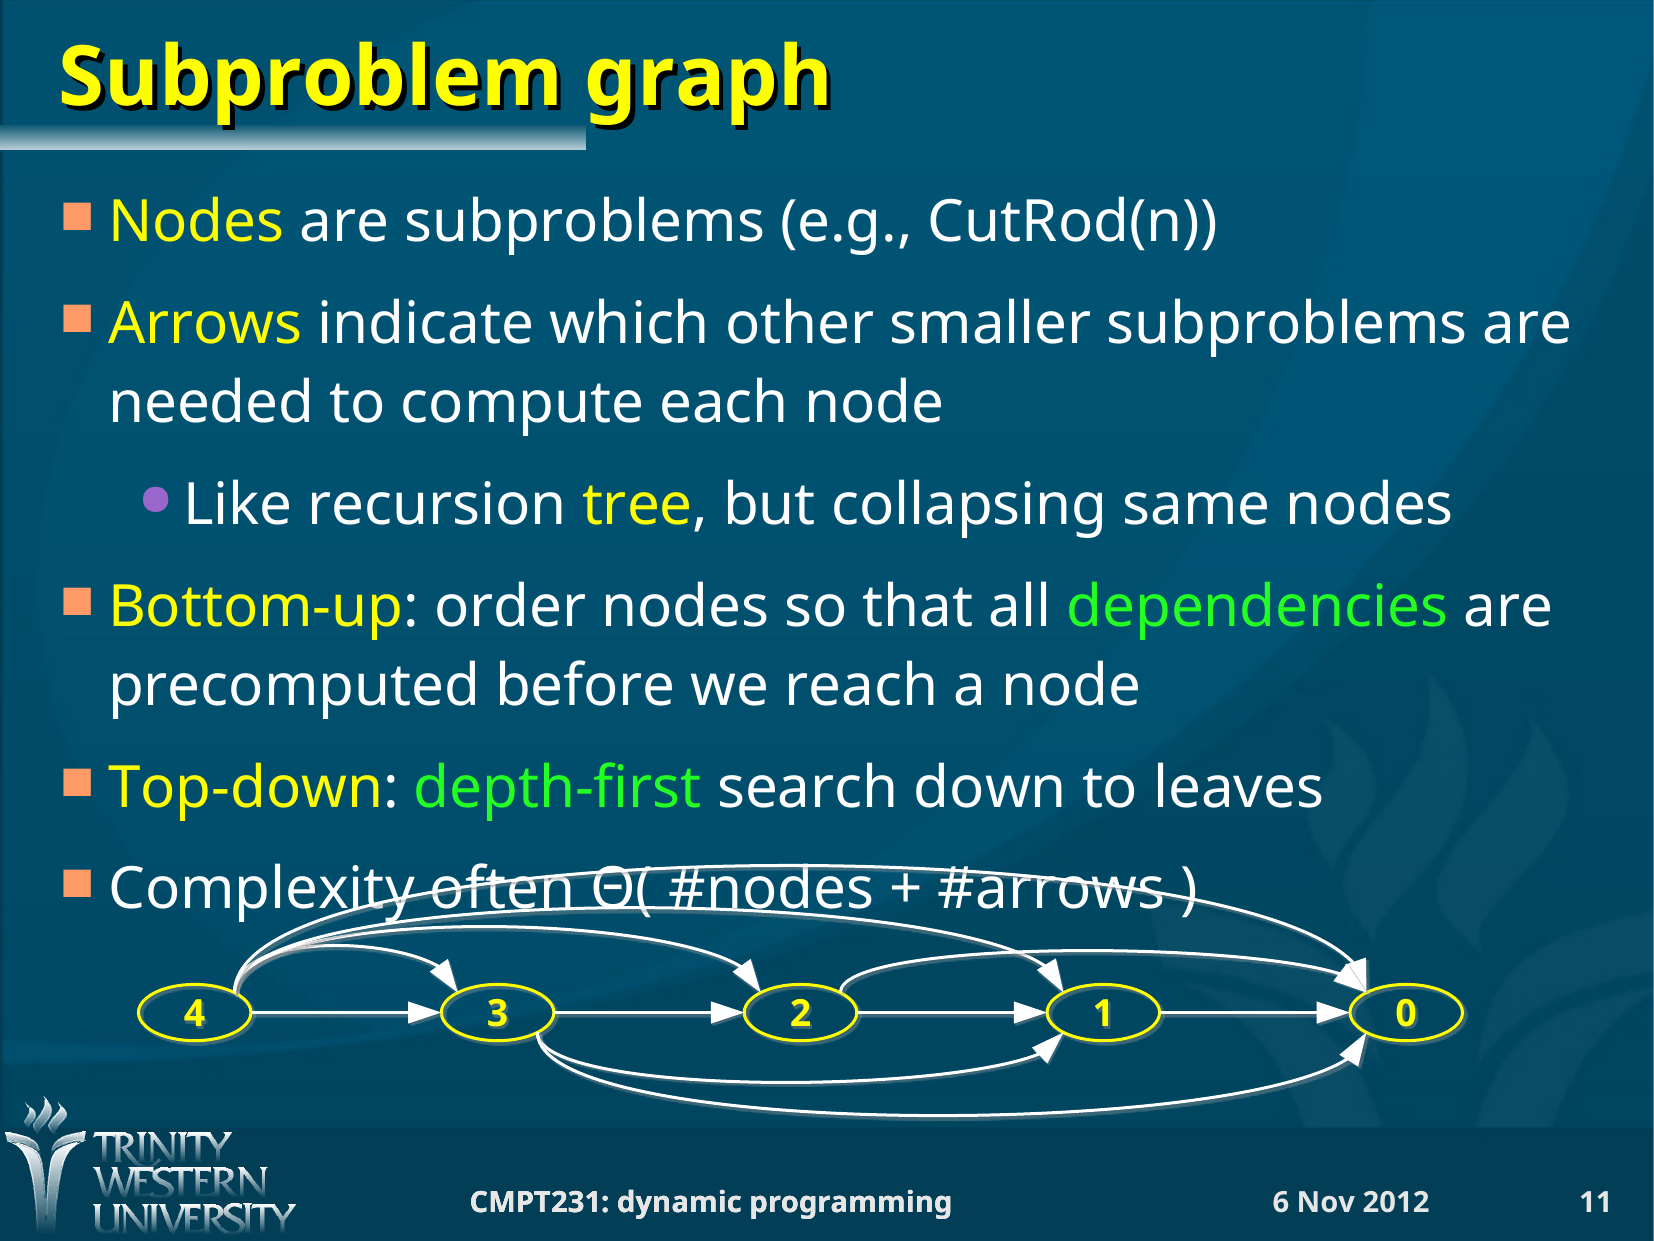

# Subproblem graph
Nodes are subproblems (e.g., CutRod(n))
Arrows indicate which other smaller subproblems are needed to compute each node
Like recursion tree, but collapsing same nodes
Bottom-up: order nodes so that all dependencies are precomputed before we reach a node
Top-down: depth-first search down to leaves
Complexity often Θ( #nodes + #arrows )
4
3
2
1
0
CMPT231: dynamic programming
6 Nov 2012
11